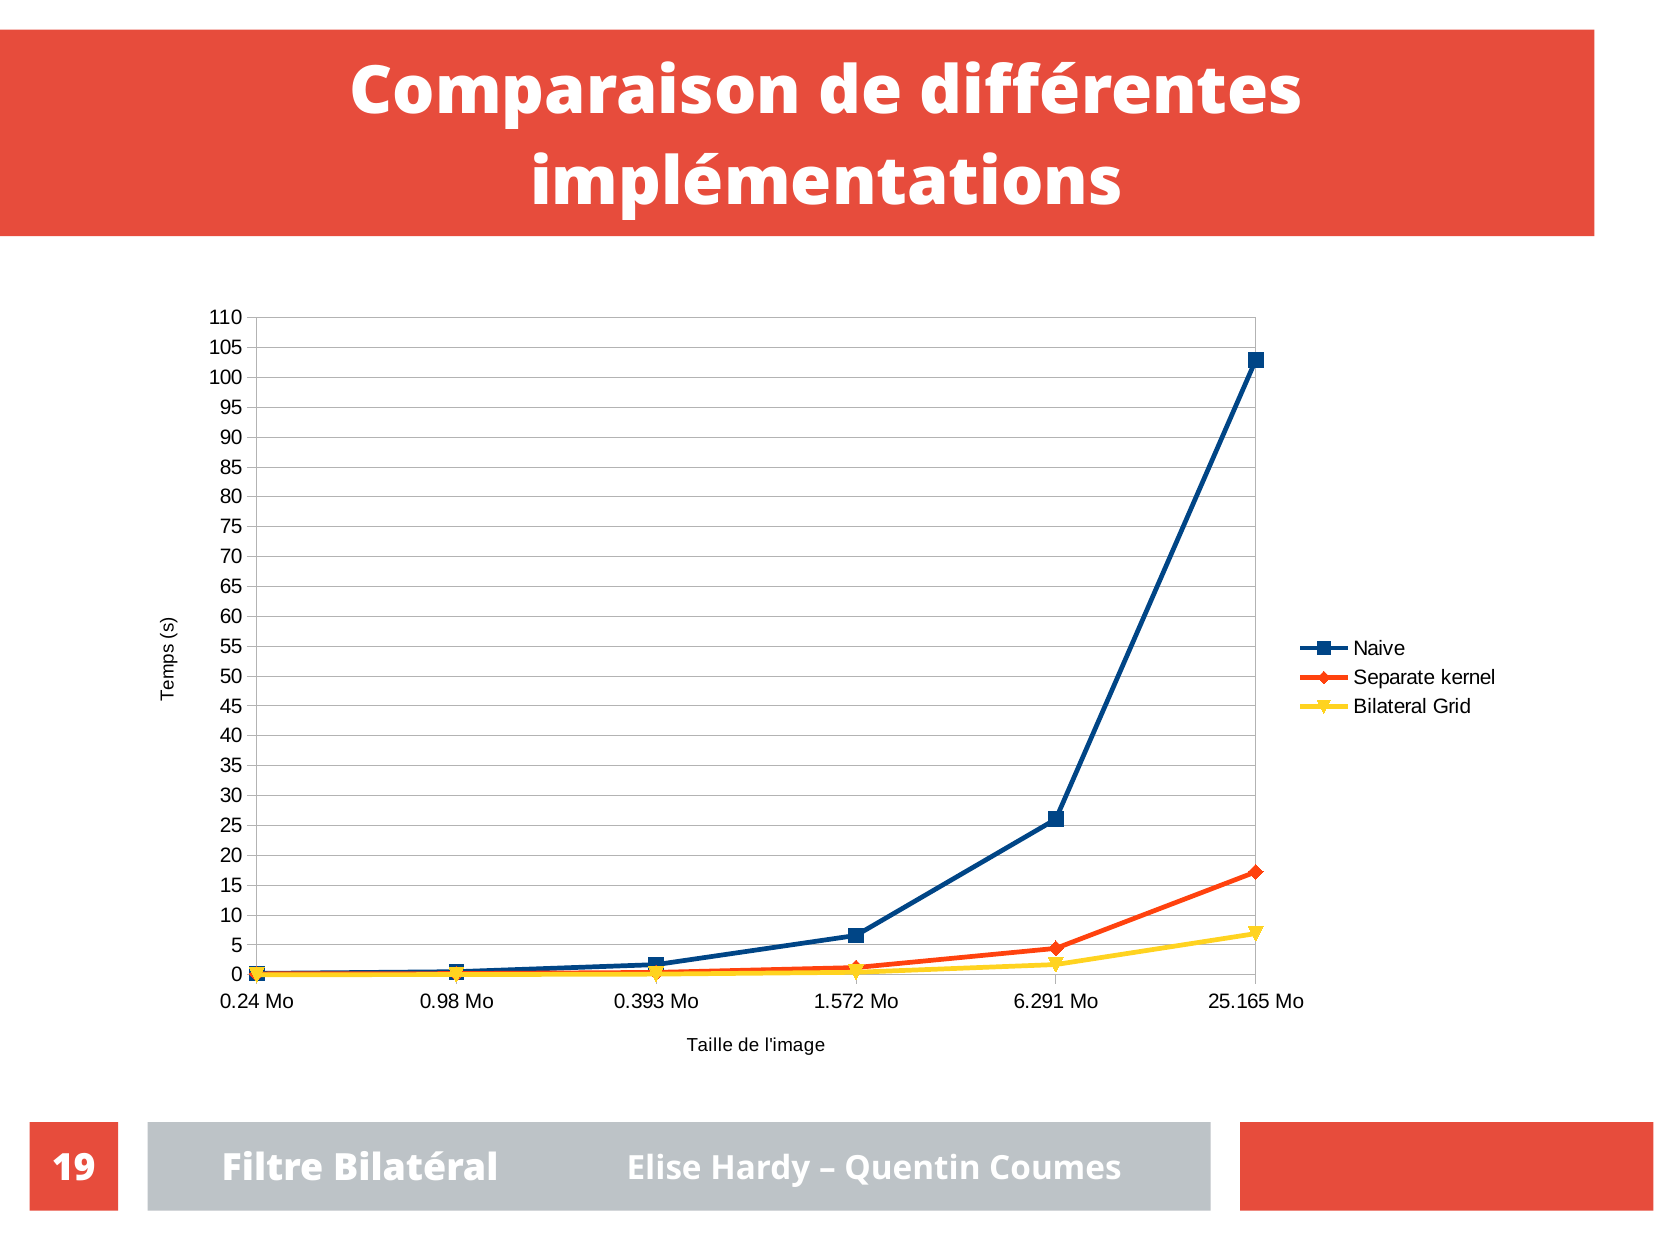

# Comparaison de différentes implémentations
### Chart
| Category | Naive | Separate kernel | Bilateral Grid |
|---|---|---|---|
| 0.24 Mo | 0.22 | 0.14 | 0.006689 |
| 0.98 Mo | 0.514 | 0.194 | 0.026462 |
| 0.393 Mo | 1.699 | 0.389 | 0.104101 |
| 1.572 Mo | 6.575 | 1.205 | 0.414855 |
| 6.291 Mo | 26.034 | 4.409 | 1.70073 |
| 25.165 Mo | 102.857 | 17.202 | 6.88677 |19